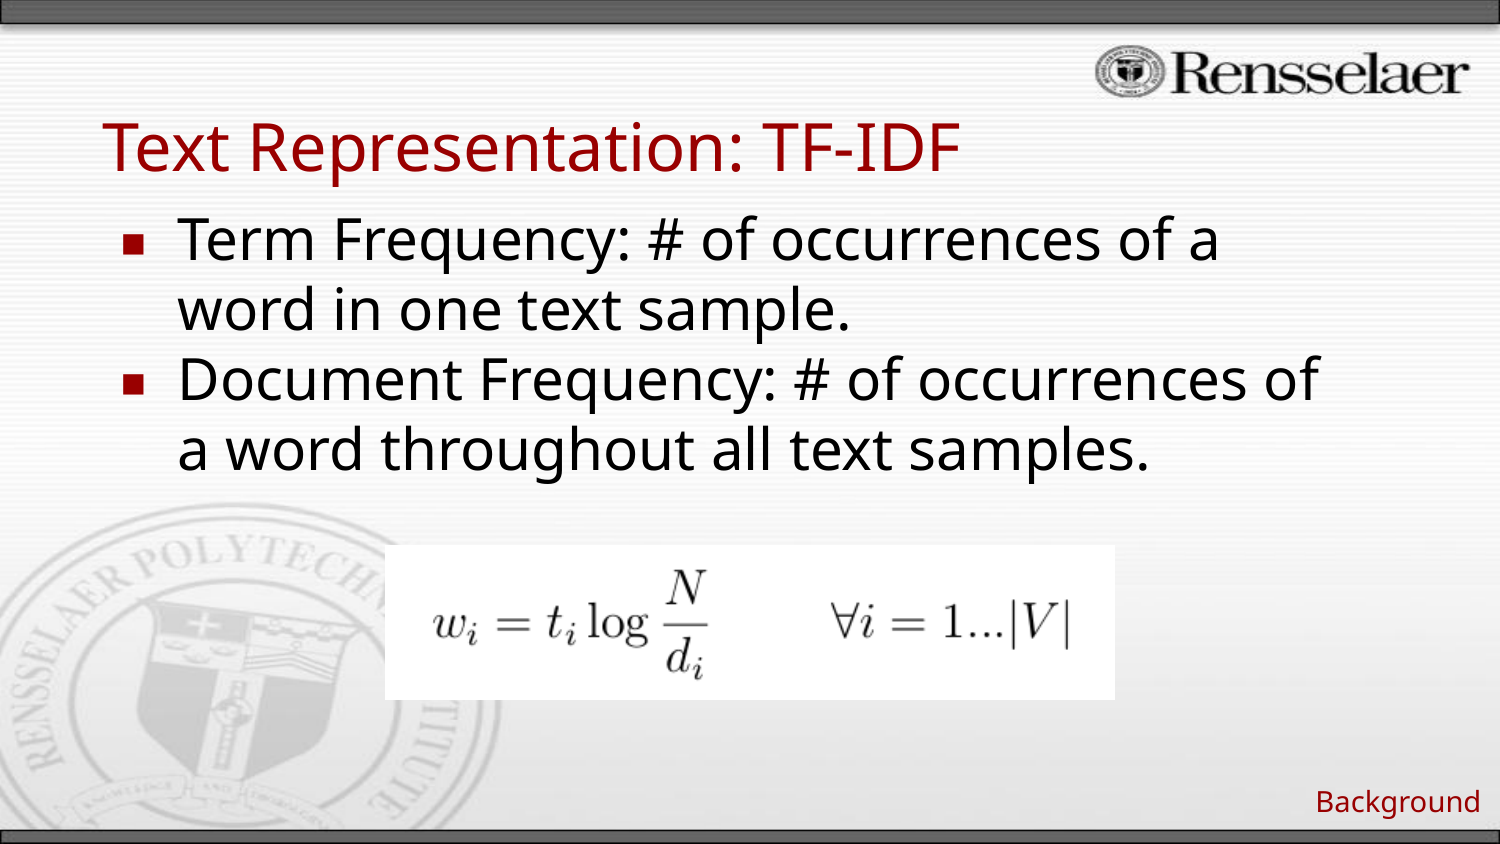

# Text Representation: TF-IDF
Term Frequency: # of occurrences of a word in one text sample.
Document Frequency: # of occurrences of a word throughout all text samples.
Background